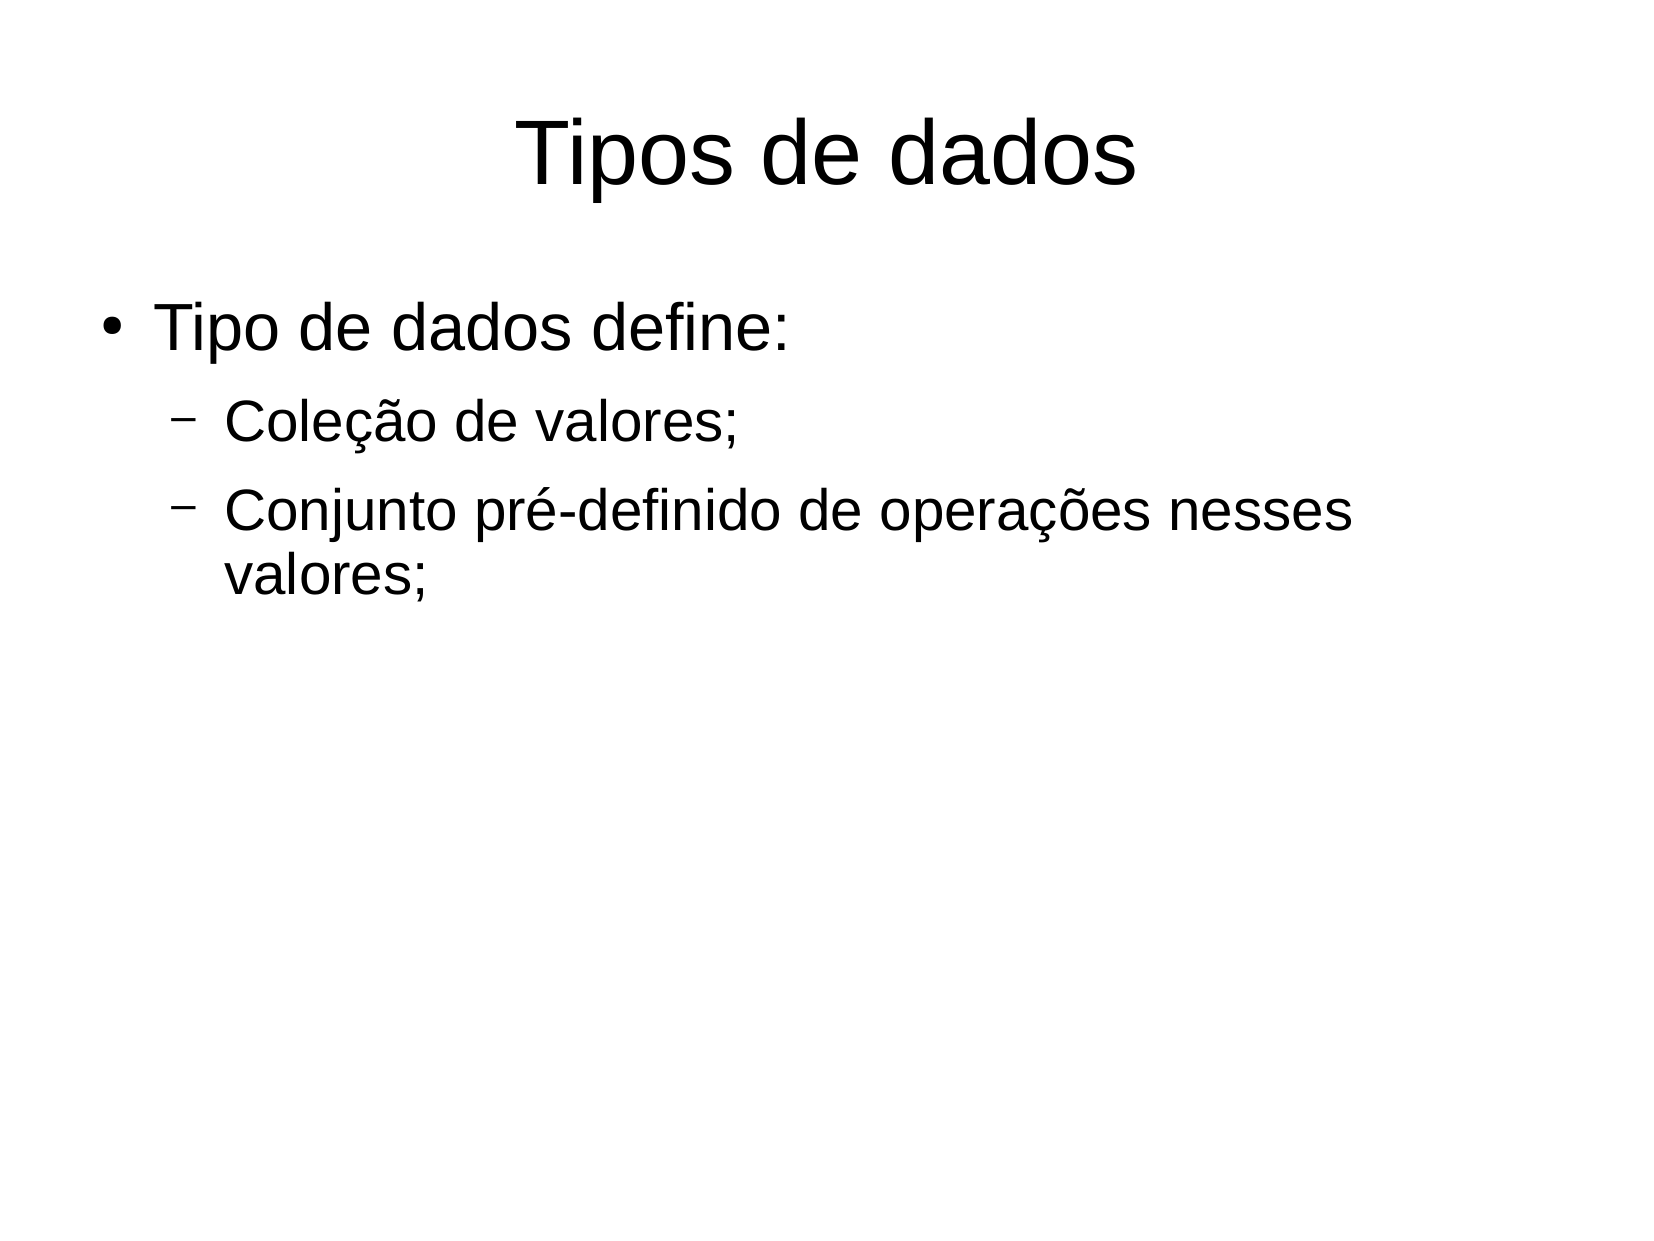

# Tipos de dados
Tipo de dados define:
Coleção de valores;
Conjunto pré-definido de operações nesses valores;